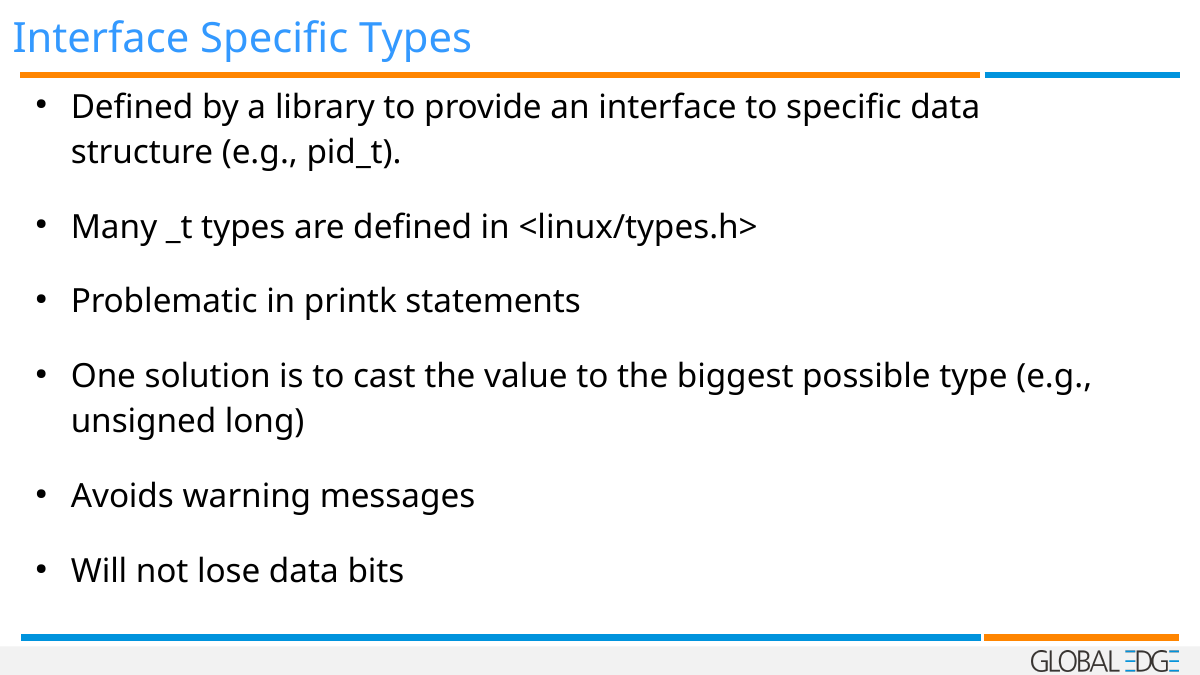

# Interface Specific Types
Defined by a library to provide an interface to specific data structure (e.g., pid_t).
Many _t types are defined in <linux/types.h>
Problematic in printk statements
One solution is to cast the value to the biggest possible type (e.g., unsigned long)
Avoids warning messages
Will not lose data bits